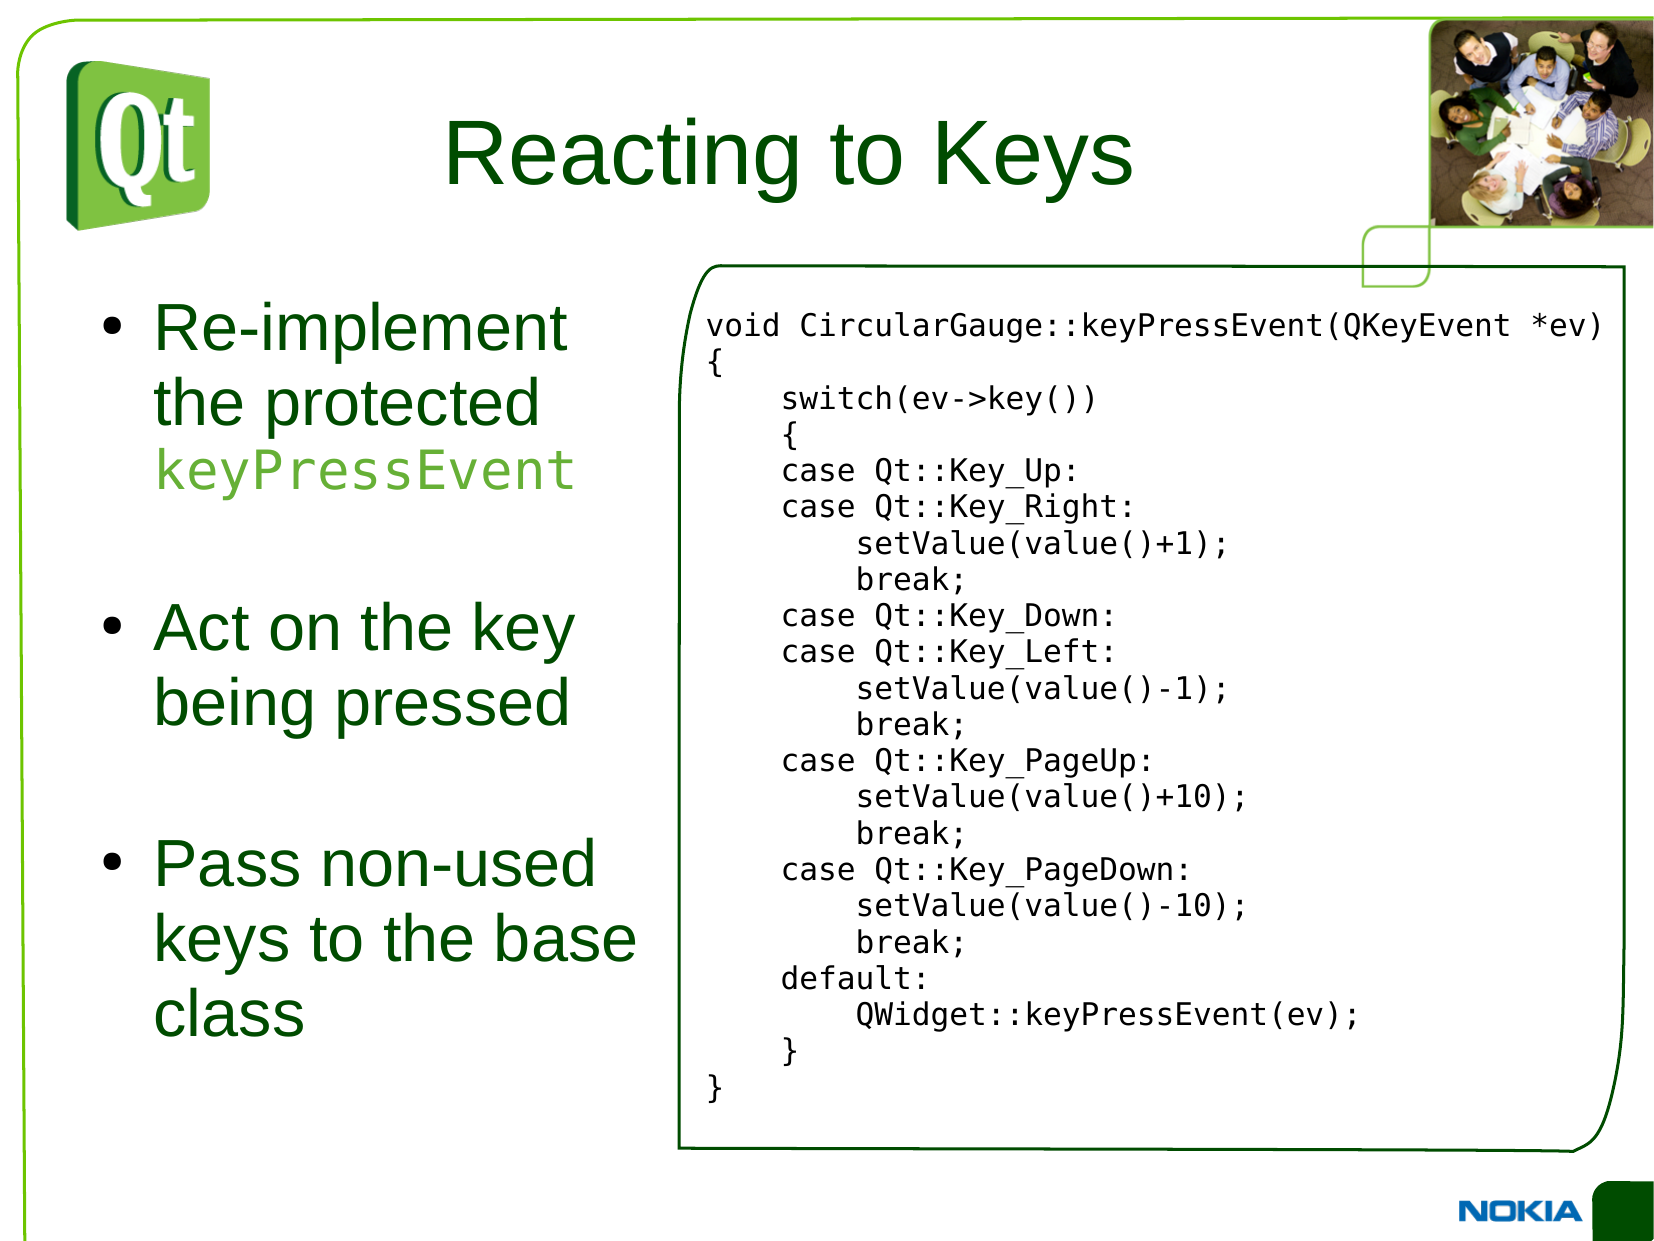

# Reacting to Keys
Re-implement the protected keyPressEvent
Act on the key being pressed
Pass non-used keys to the base class
void CircularGauge::keyPressEvent(QKeyEvent *ev)
{
 switch(ev->key())
 {
 case Qt::Key_Up:
 case Qt::Key_Right:
 setValue(value()+1);
 break;
 case Qt::Key_Down:
 case Qt::Key_Left:
 setValue(value()-1);
 break;
 case Qt::Key_PageUp:
 setValue(value()+10);
 break;
 case Qt::Key_PageDown:
 setValue(value()-10);
 break;
 default:
 QWidget::keyPressEvent(ev);
 }
}